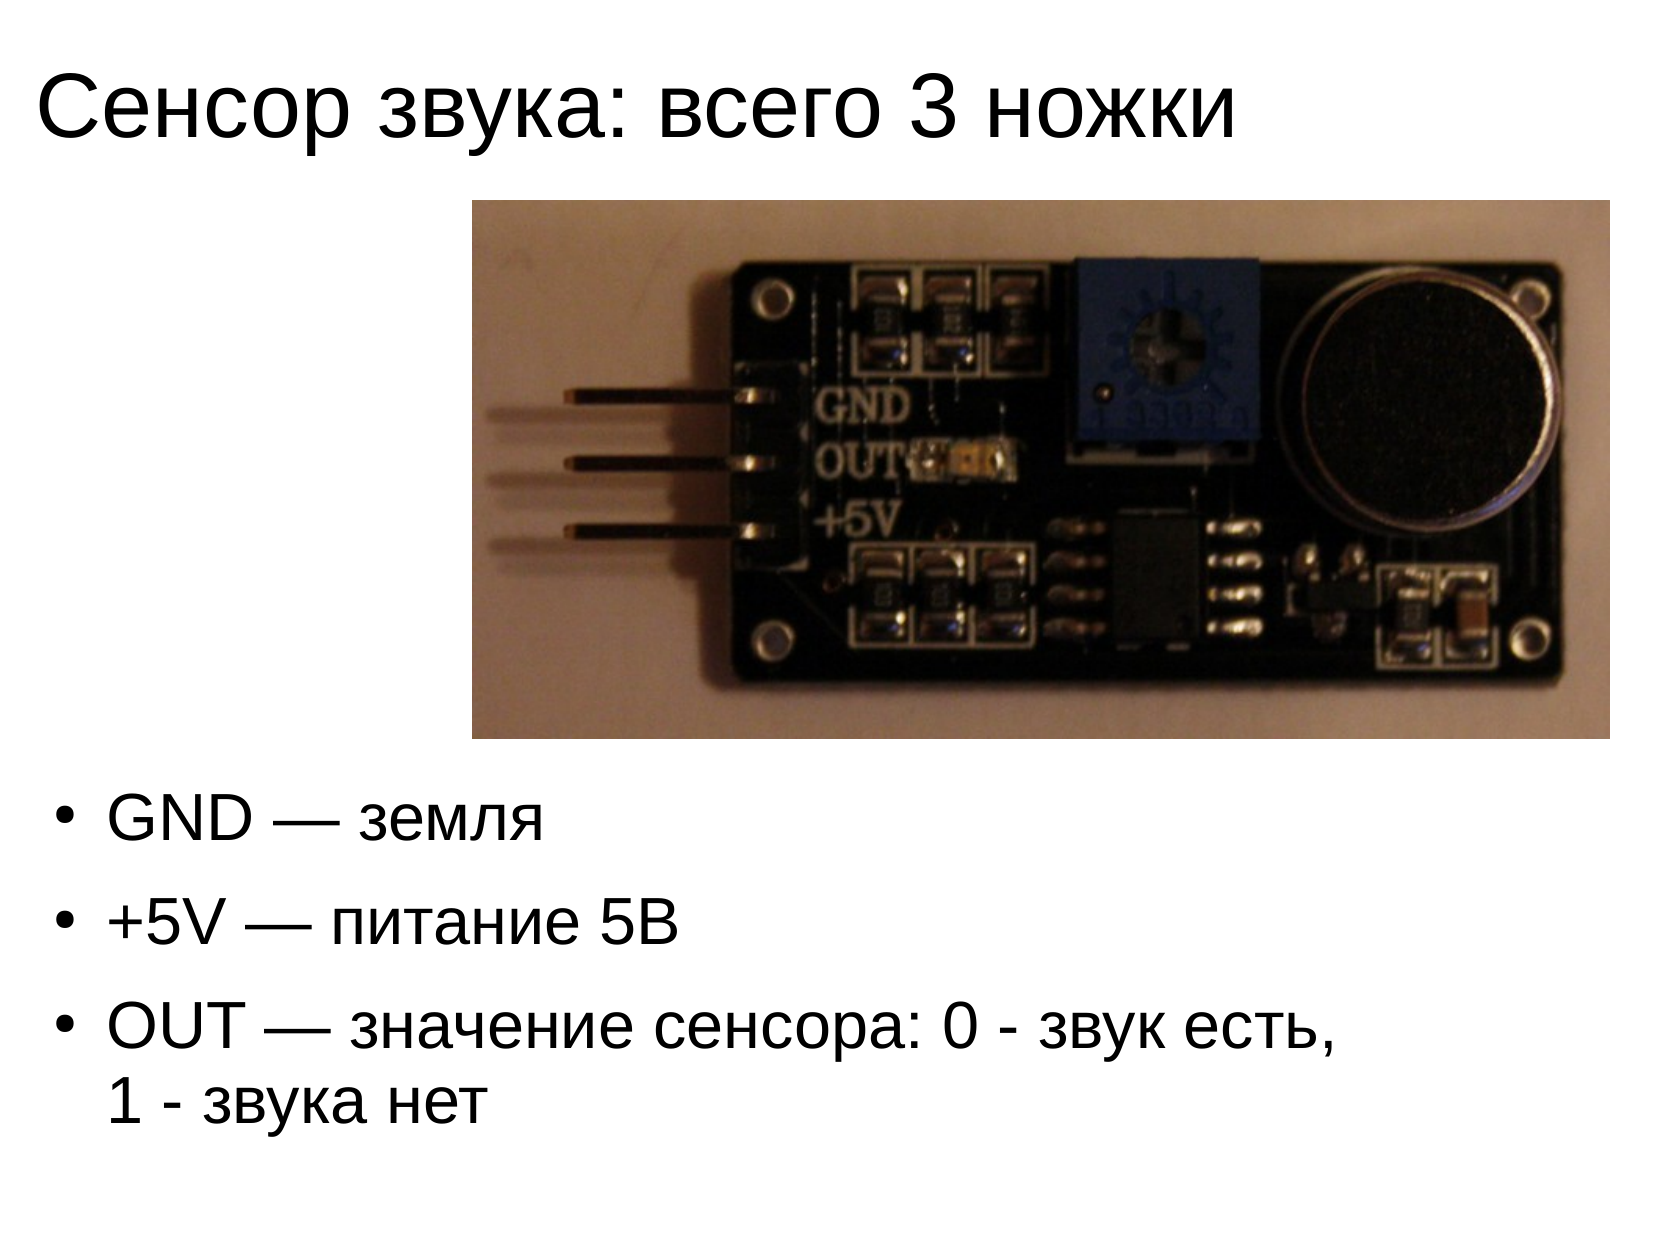

# Сенсор звука: всего 3 ножки
GND — земля
+5V — питание 5В
OUT — значение сенсора: 0 - звук есть, 1 - звука нет